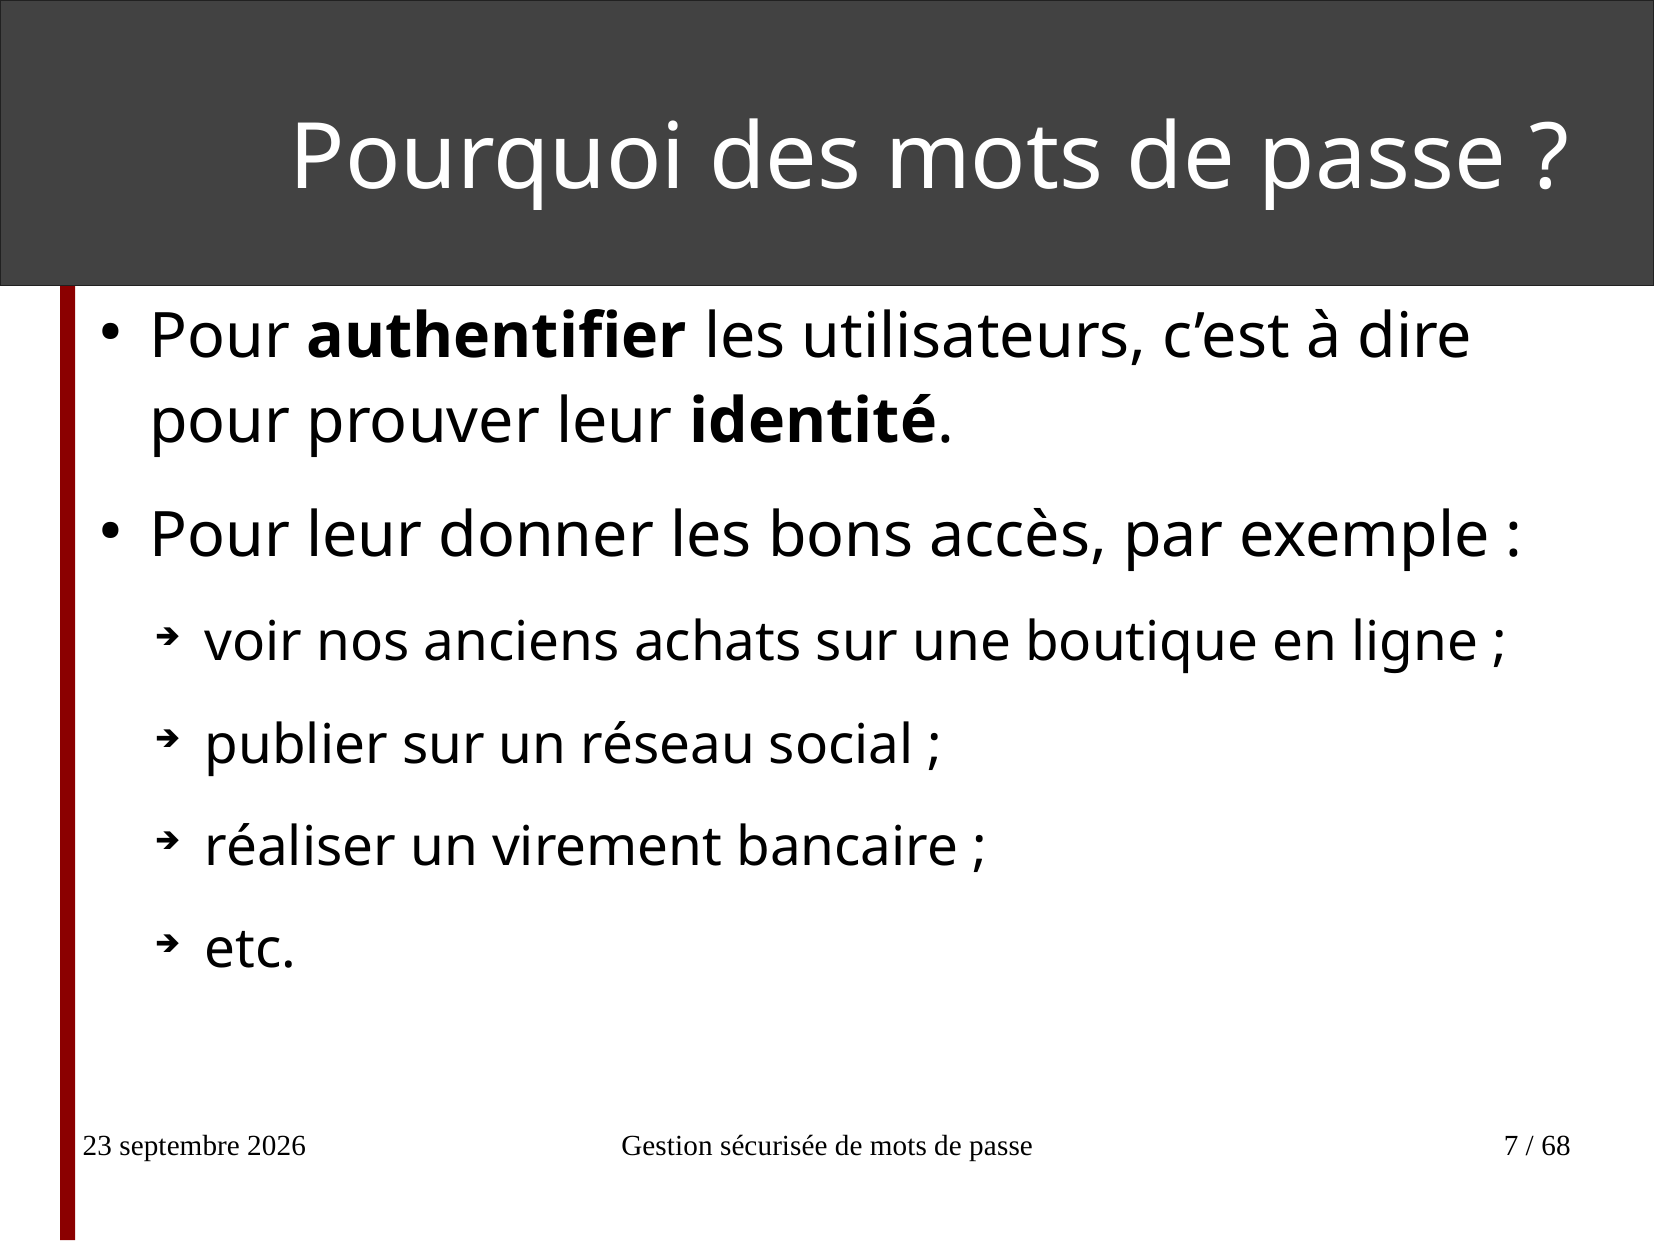

# Pourquoi des mots de passe ?
Pour authentifier les utilisateurs, c’est à dire pour prouver leur identité.
Pour leur donner les bons accès, par exemple :
voir nos anciens achats sur une boutique en ligne ;
publier sur un réseau social ;
réaliser un virement bancaire ;
etc.
Gestion sécurisée de mots de passe
7